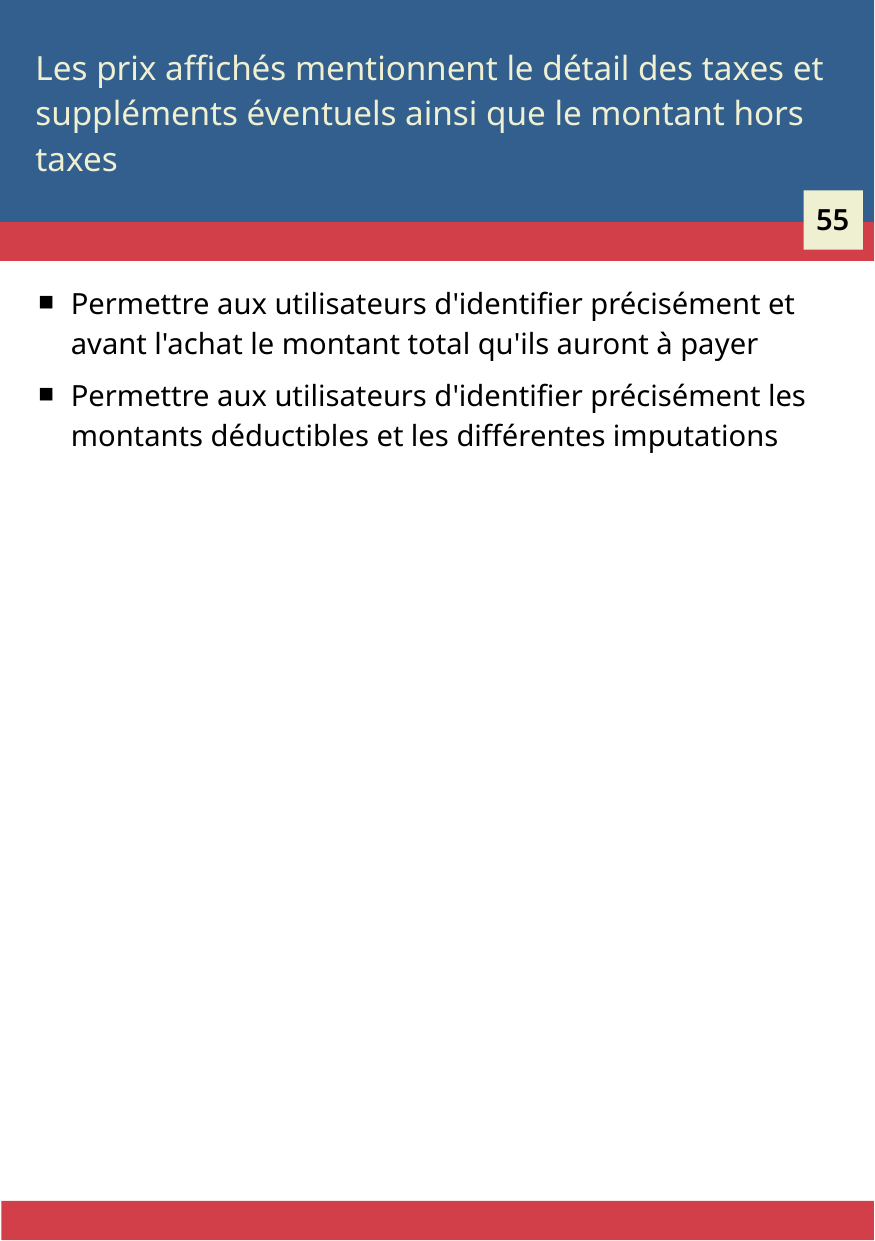

# Les prix affichés mentionnent le détail des taxes et suppléments éventuels ainsi que le montant hors taxes
55
Permettre aux utilisateurs d'identifier précisément et avant l'achat le montant total qu'ils auront à payer
Permettre aux utilisateurs d'identifier précisément les montants déductibles et les différentes imputations